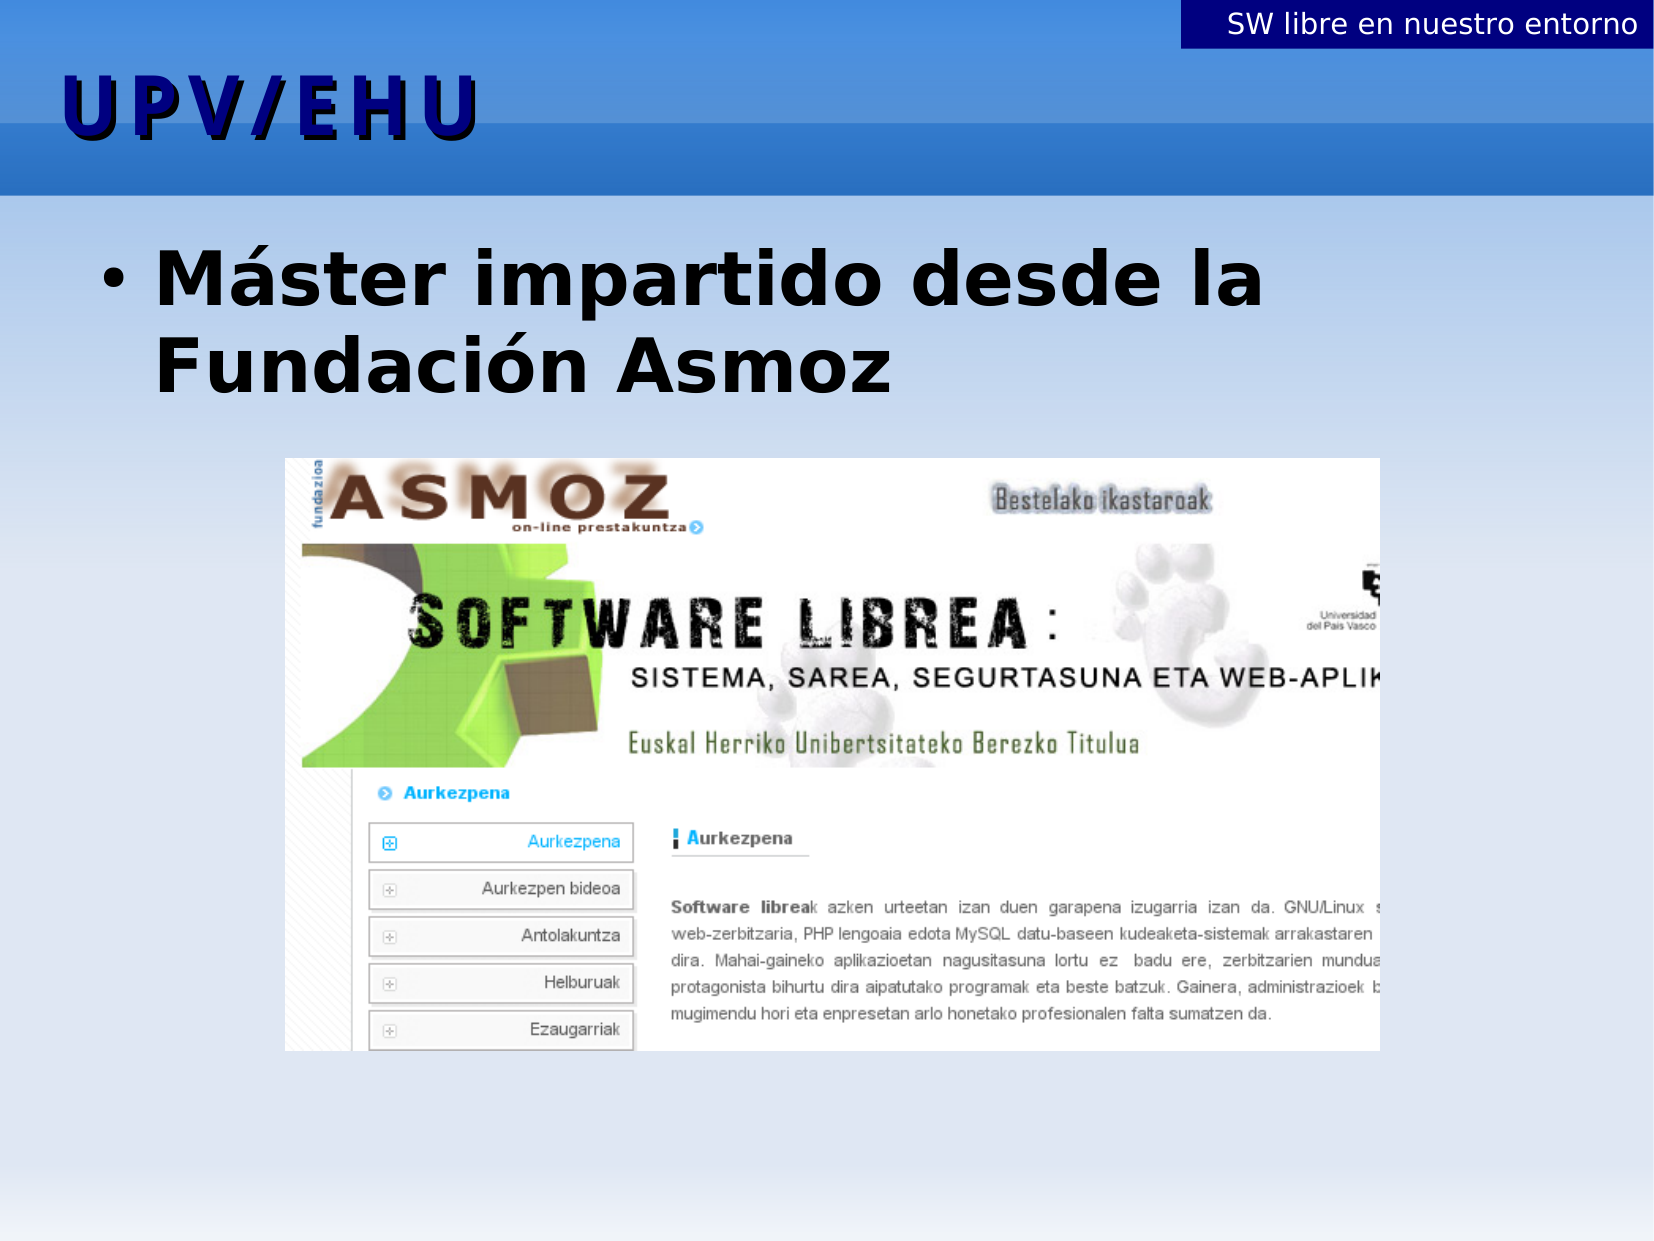

SW libre en nuestro entorno
# UPV/EHU
Máster impartido desde la Fundación Asmoz